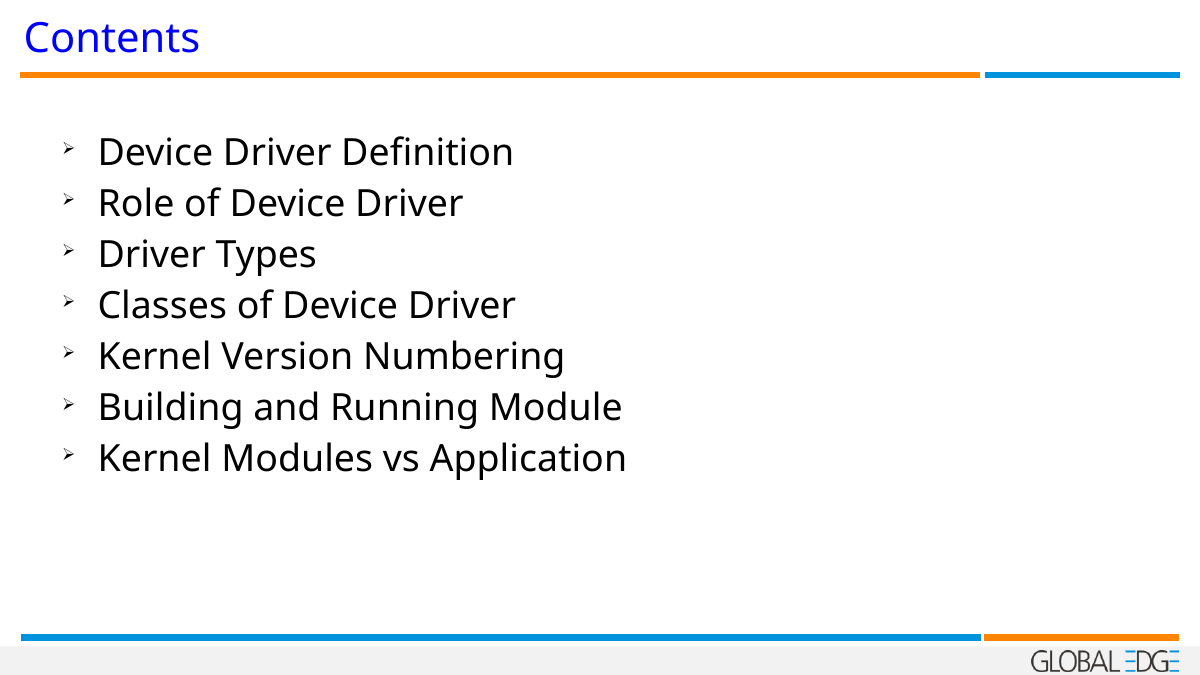

# Contents
Device Driver Definition
Role of Device Driver
Driver Types
Classes of Device Driver
Kernel Version Numbering
Building and Running Module
Kernel Modules vs Application